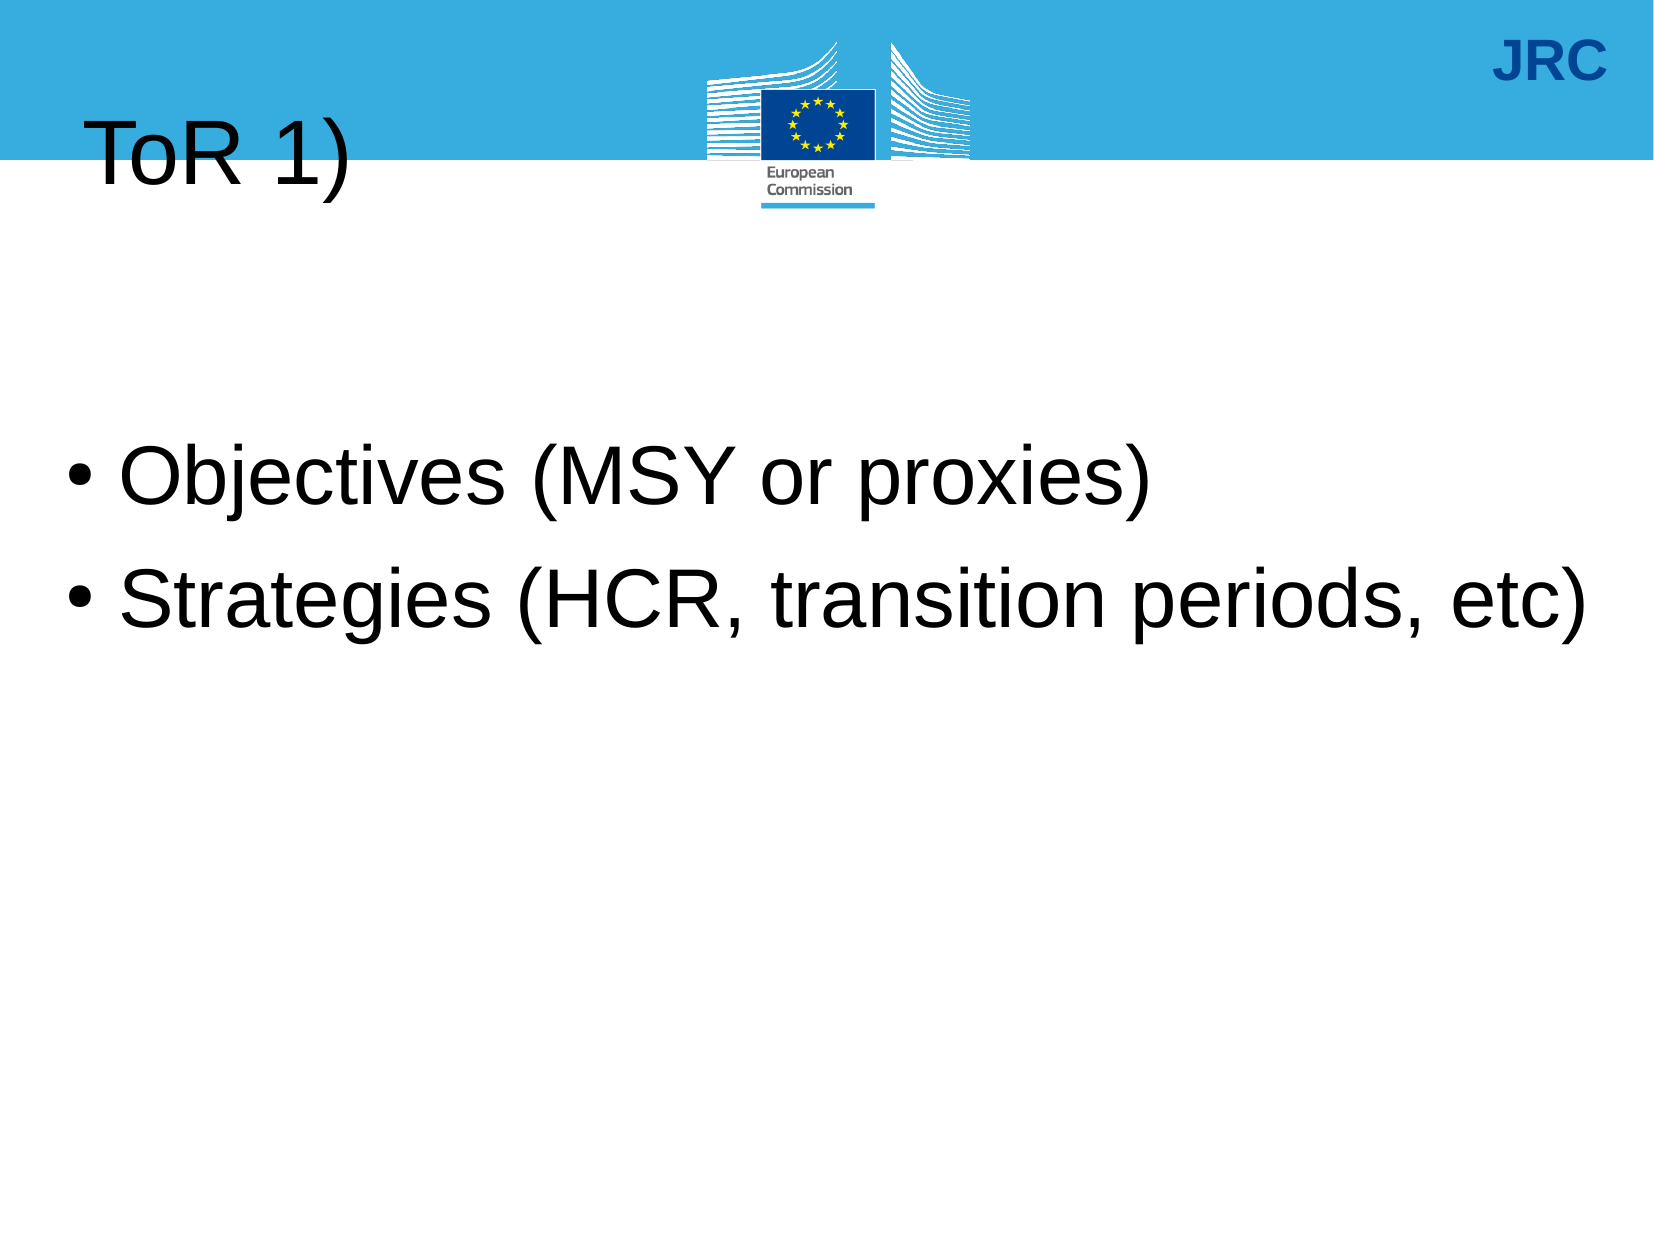

JRC
ToR 1)
# Objectives (MSY or proxies)
Strategies (HCR, transition periods, etc)